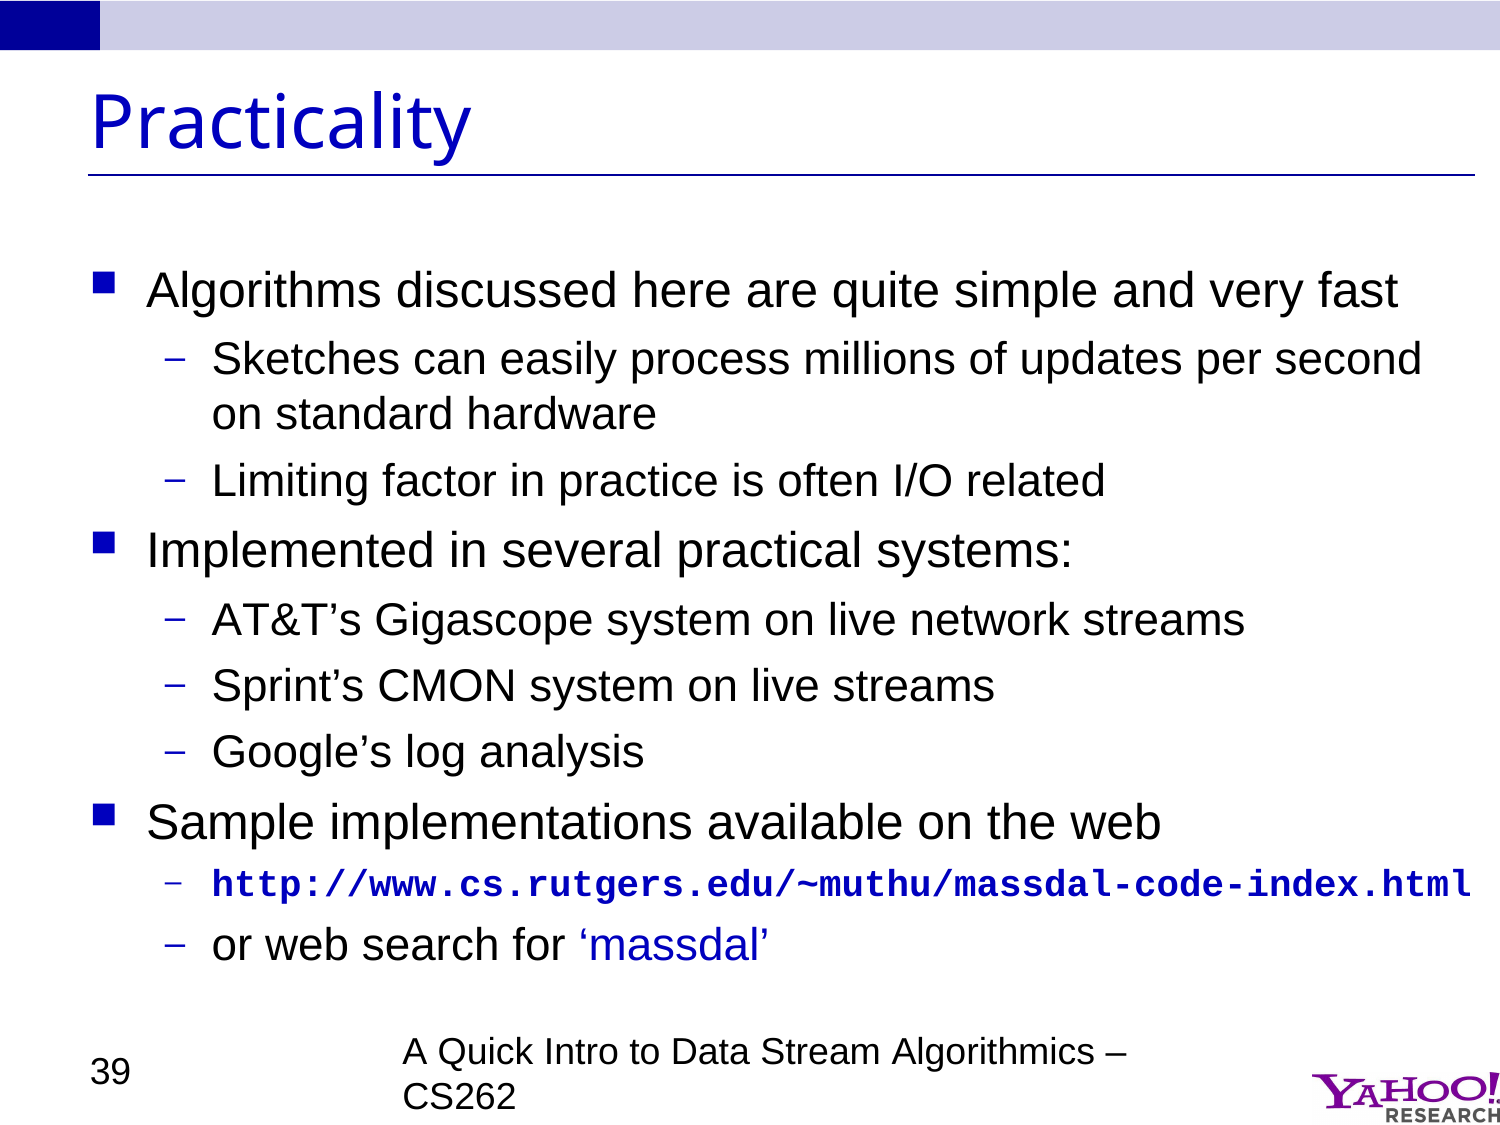

# Practicality
Algorithms discussed here are quite simple and very fast
Sketches can easily process millions of updates per second on standard hardware
Limiting factor in practice is often I/O related
Implemented in several practical systems:
AT&T’s Gigascope system on live network streams
Sprint’s CMON system on live streams
Google’s log analysis
Sample implementations available on the web
http://www.cs.rutgers.edu/~muthu/massdal-code-index.html
or web search for ‘massdal’
Fundamentals of Analyzing and Mining Data Streams
39